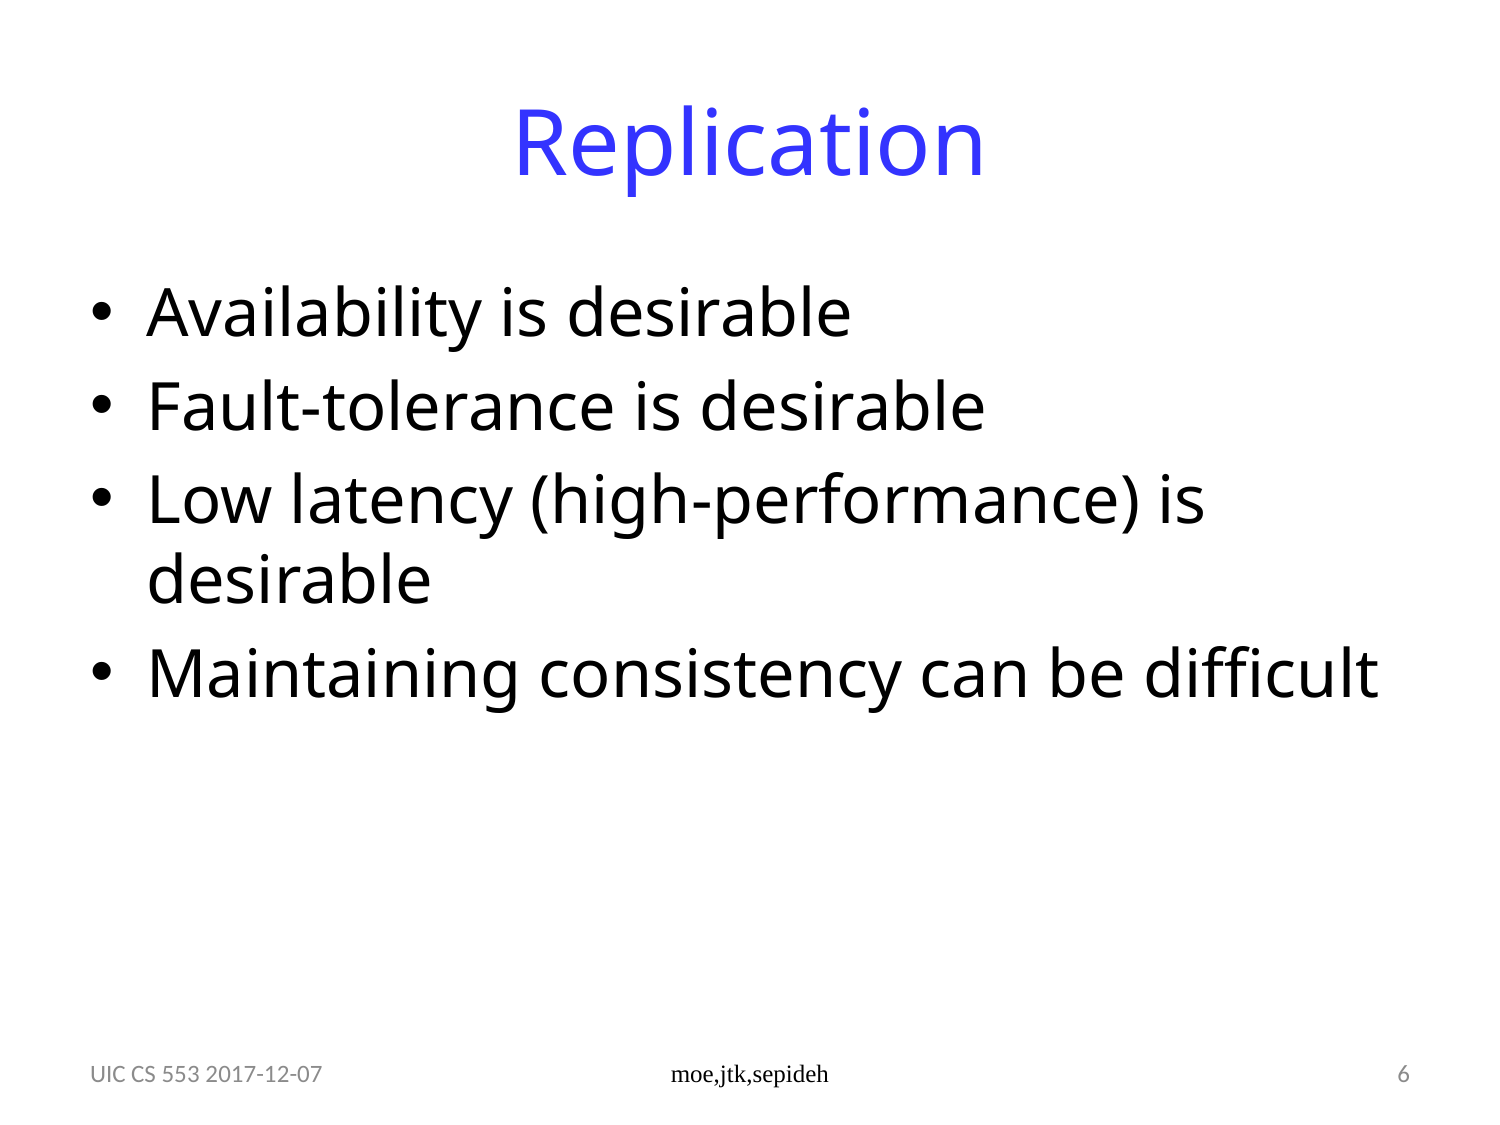

# Replication
Availability is desirable
Fault-tolerance is desirable
Low latency (high-performance) is desirable
Maintaining consistency can be difficult
UIC CS 553 2017-12-07
moe,jtk,sepideh
6